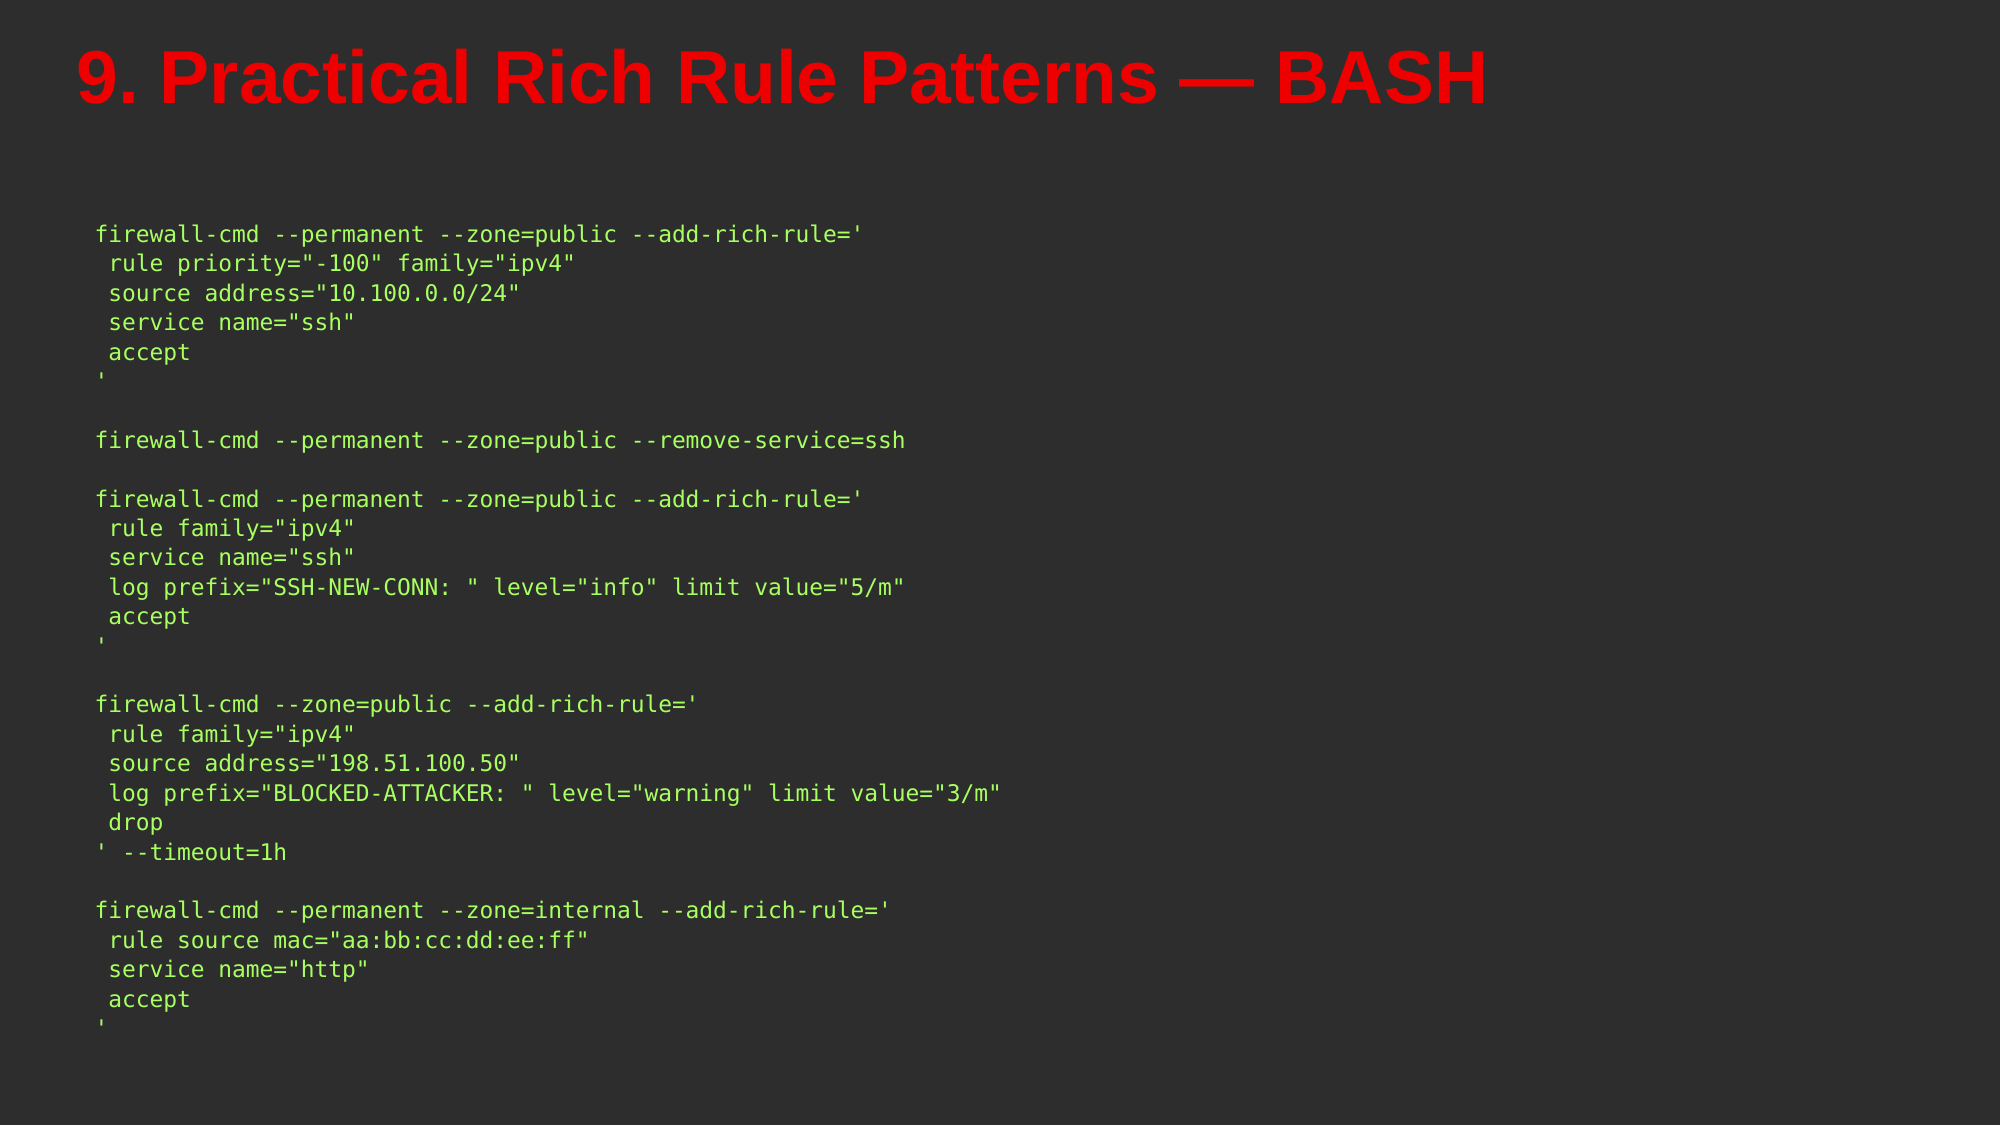

9. Practical Rich Rule Patterns — BASH
firewall-cmd --permanent --zone=public --add-rich-rule='
 rule priority="-100" family="ipv4"
 source address="10.100.0.0/24"
 service name="ssh"
 accept
'
firewall-cmd --permanent --zone=public --remove-service=ssh
firewall-cmd --permanent --zone=public --add-rich-rule='
 rule family="ipv4"
 service name="ssh"
 log prefix="SSH-NEW-CONN: " level="info" limit value="5/m"
 accept
'
firewall-cmd --zone=public --add-rich-rule='
 rule family="ipv4"
 source address="198.51.100.50"
 log prefix="BLOCKED-ATTACKER: " level="warning" limit value="3/m"
 drop
' --timeout=1h
firewall-cmd --permanent --zone=internal --add-rich-rule='
 rule source mac="aa:bb:cc:dd:ee:ff"
 service name="http"
 accept
'